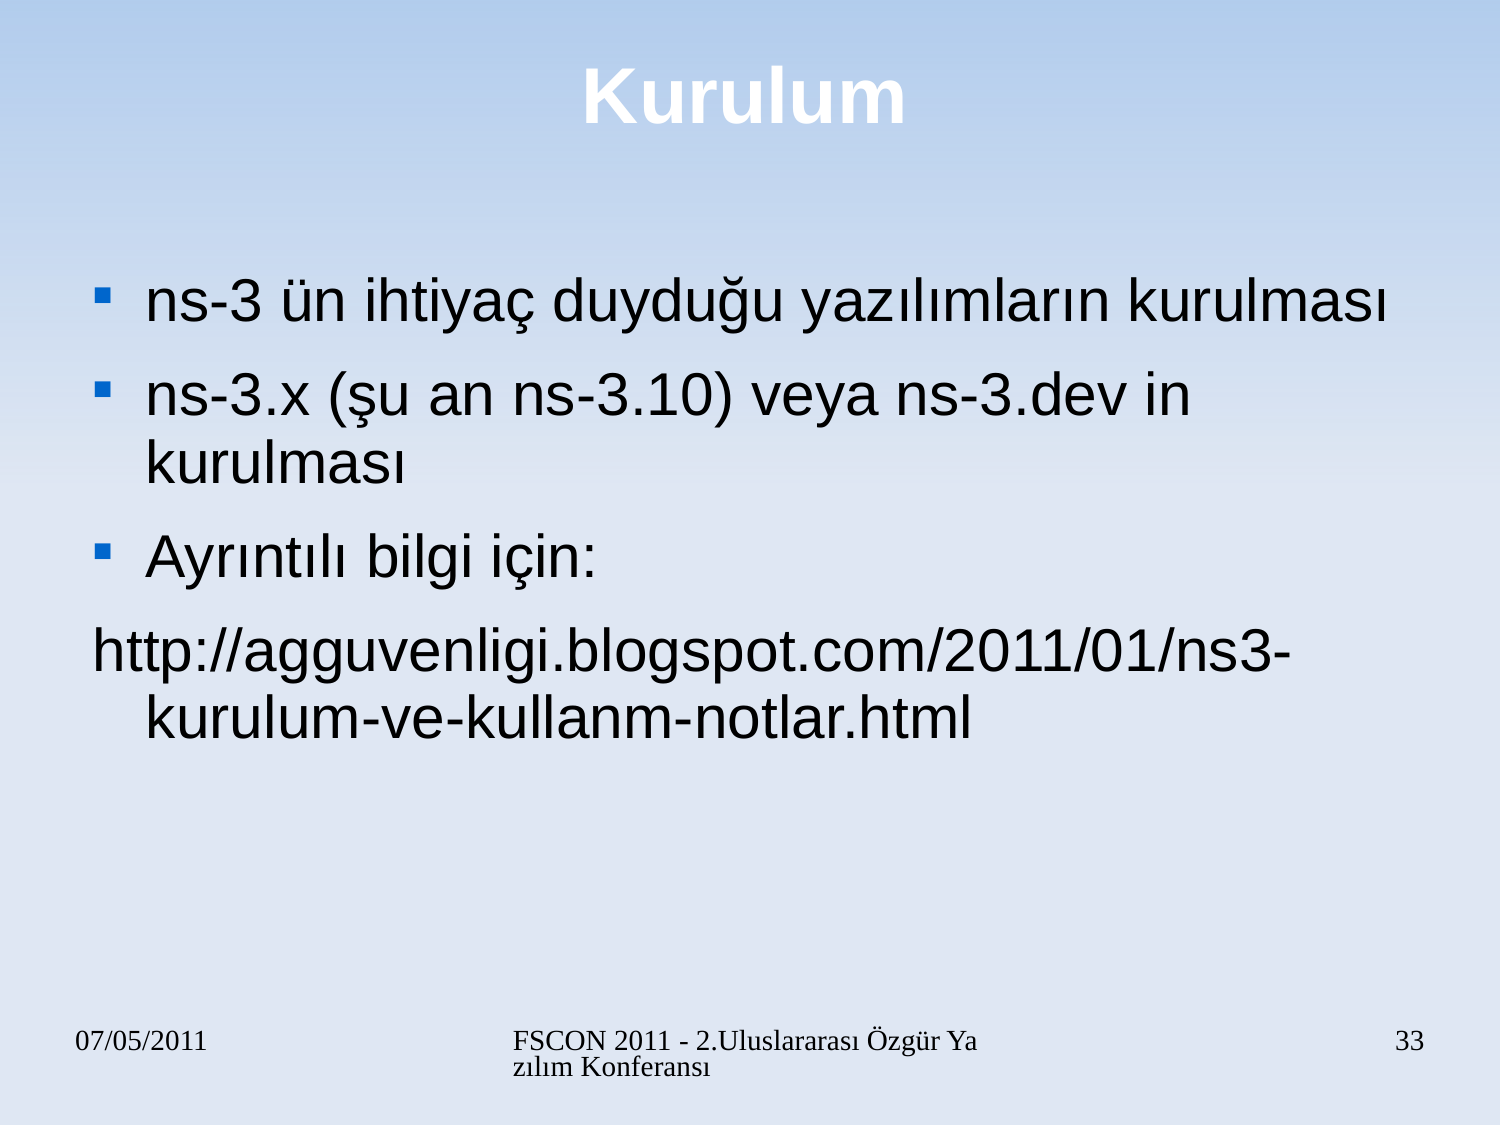

# Kurulum
ns-3 ün ihtiyaç duyduğu yazılımların kurulması
ns-3.x (şu an ns-3.10) veya ns-3.dev in kurulması
Ayrıntılı bilgi için:
http://agguvenligi.blogspot.com/2011/01/ns3-kurulum-ve-kullanm-notlar.html
07/05/2011
FSCON 2011 - 2.Uluslararası Özgür Yazılım Konferansı
33